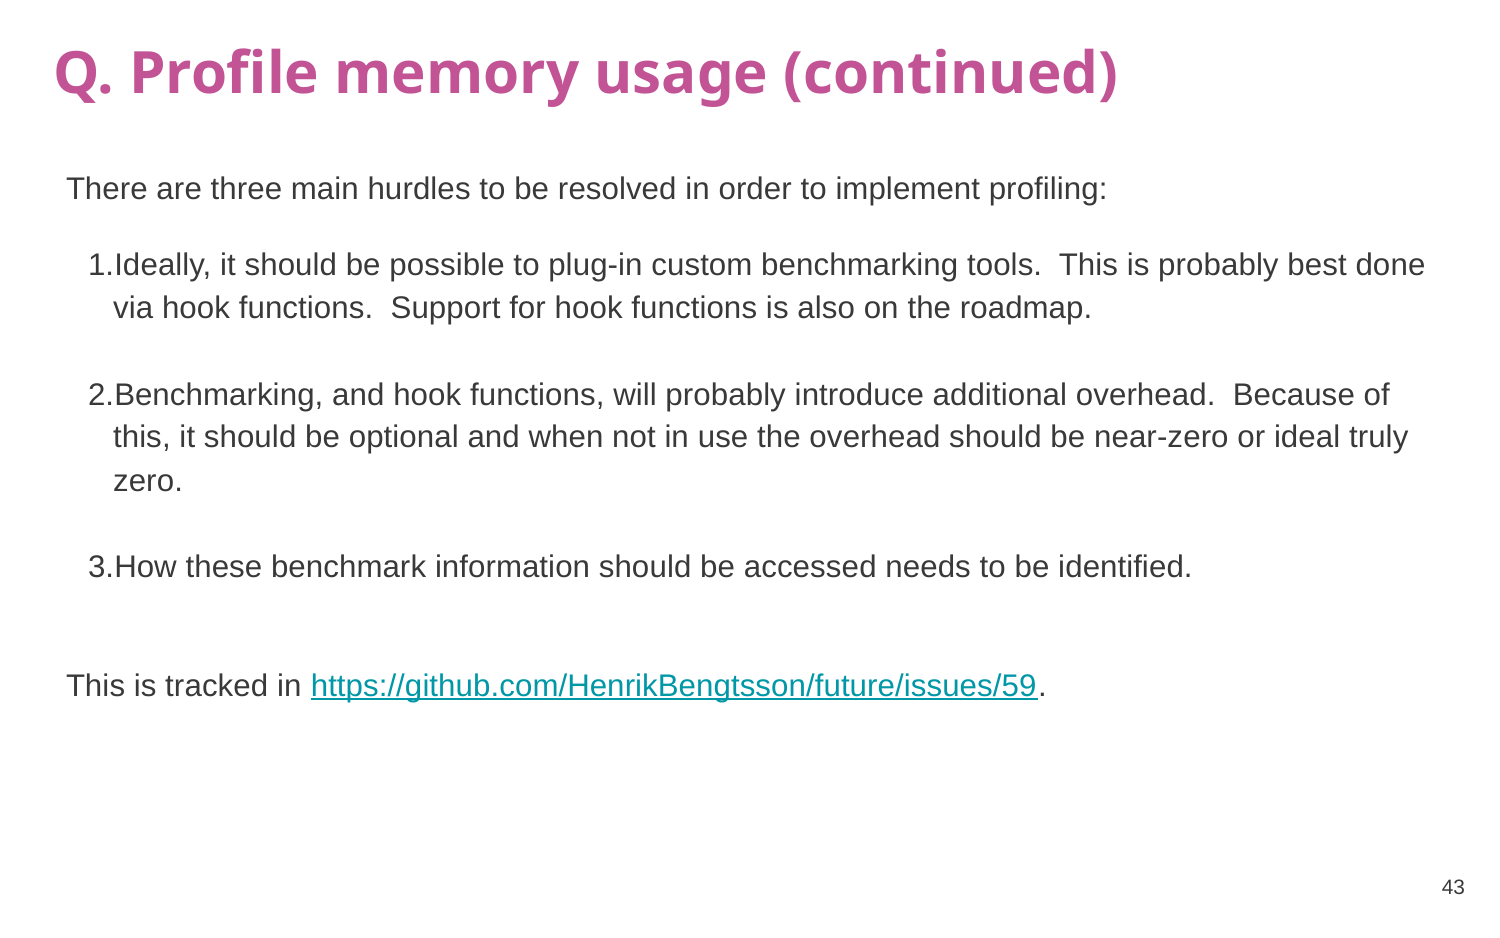

# Q. Profile memory usage (continued)
There are three main hurdles to be resolved in order to implement profiling:
Ideally, it should be possible to plug-in custom benchmarking tools. This is probably best done via hook functions. Support for hook functions is also on the roadmap.
Benchmarking, and hook functions, will probably introduce additional overhead. Because of this, it should be optional and when not in use the overhead should be near-zero or ideal truly zero.
How these benchmark information should be accessed needs to be identified.
This is tracked in https://github.com/HenrikBengtsson/future/issues/59.